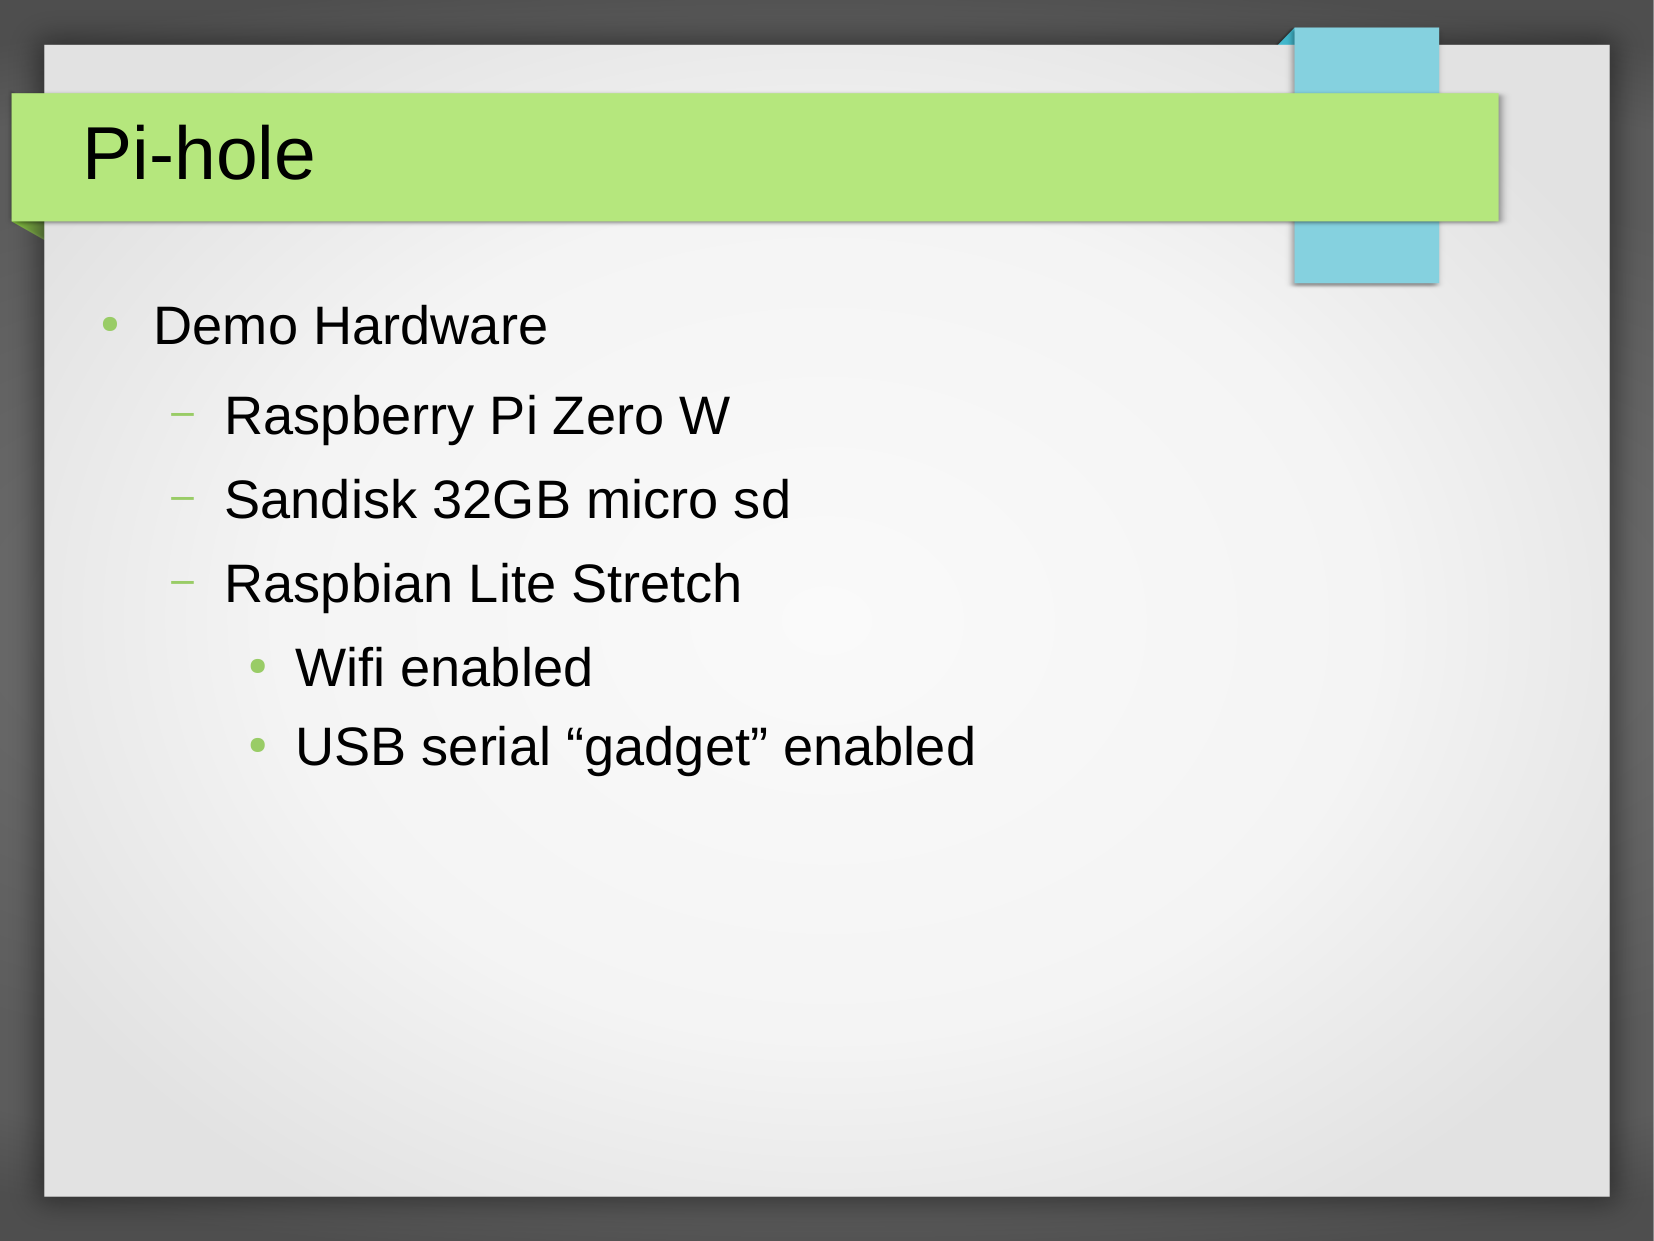

# Pi-hole
Demo Hardware
Raspberry Pi Zero W
Sandisk 32GB micro sd
Raspbian Lite Stretch
Wifi enabled
USB serial “gadget” enabled